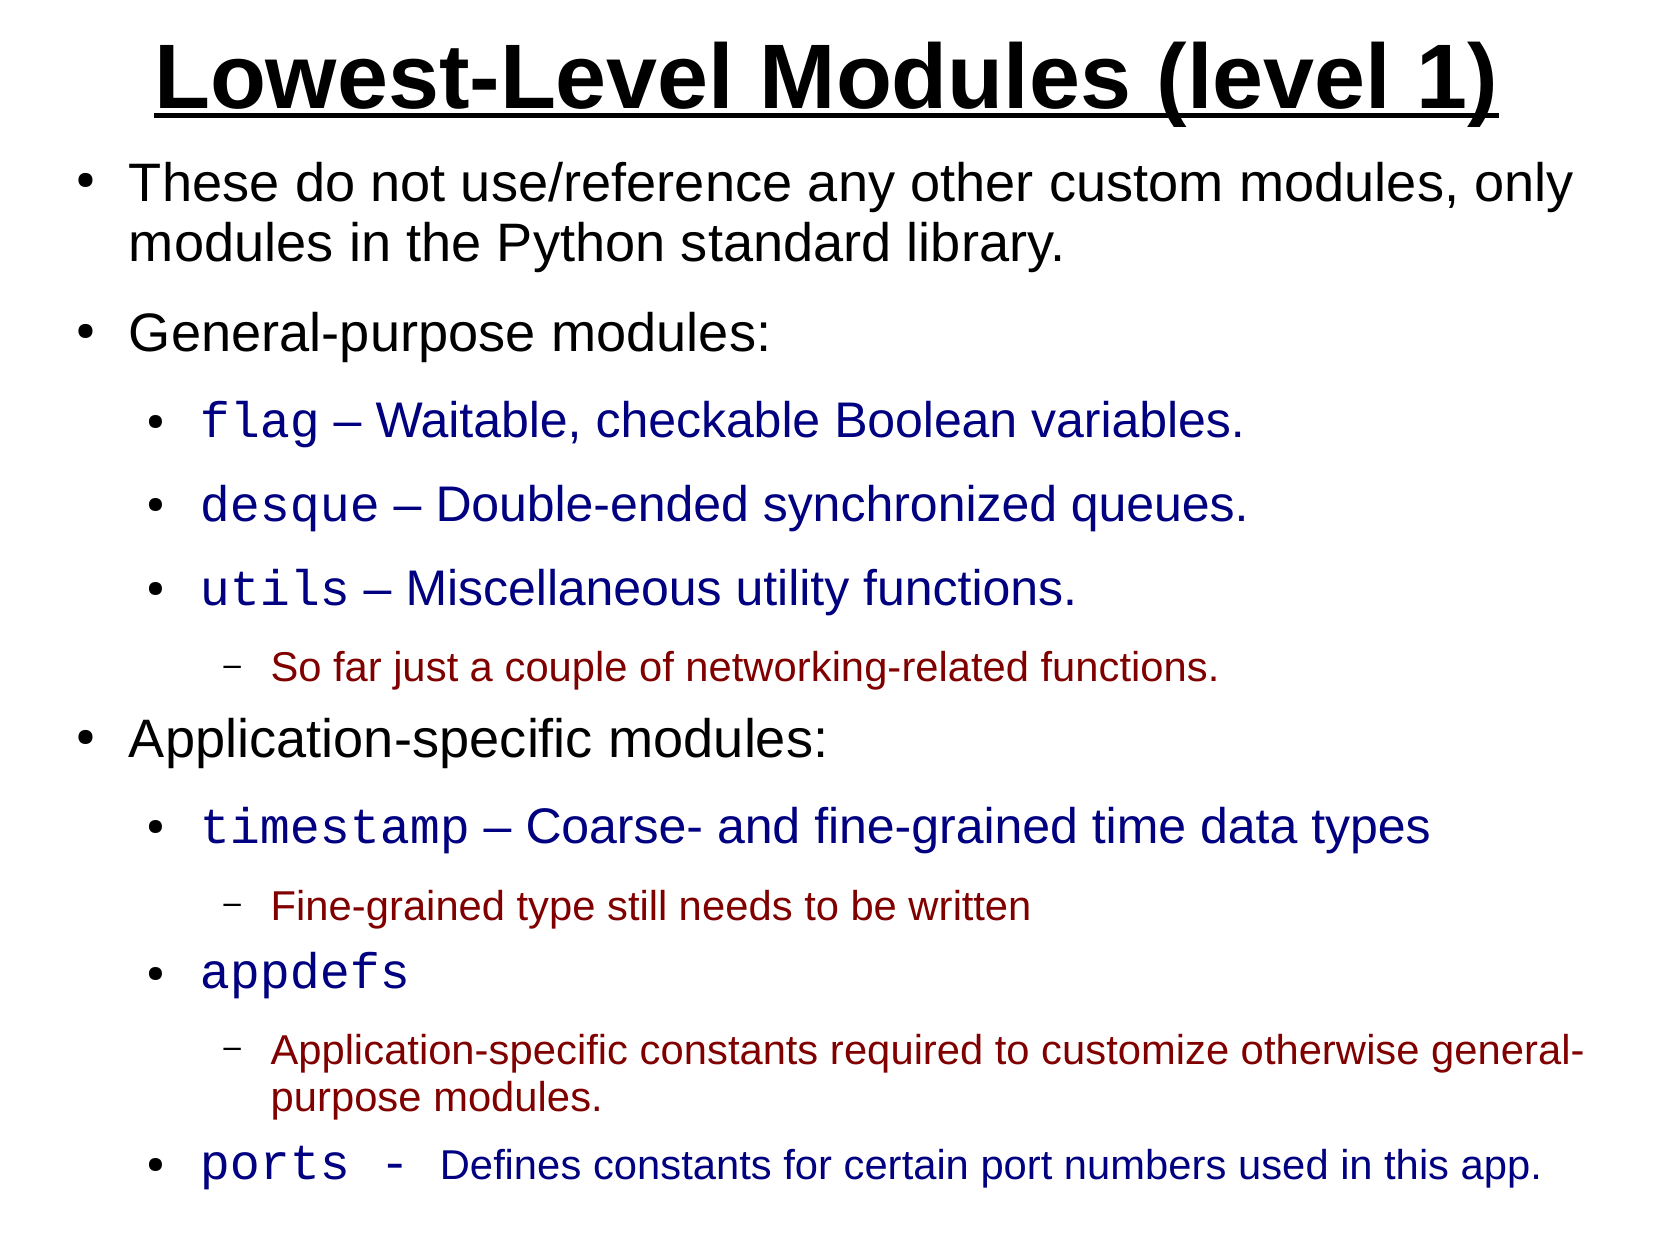

# Lowest-Level Modules (level 1)
These do not use/reference any other custom modules, only modules in the Python standard library.
General-purpose modules:
flag – Waitable, checkable Boolean variables.
desque – Double-ended synchronized queues.
utils – Miscellaneous utility functions.
So far just a couple of networking-related functions.
Application-specific modules:
timestamp – Coarse- and fine-grained time data types
Fine-grained type still needs to be written
appdefs
Application-specific constants required to customize otherwise general-purpose modules.
ports - Defines constants for certain port numbers used in this app.